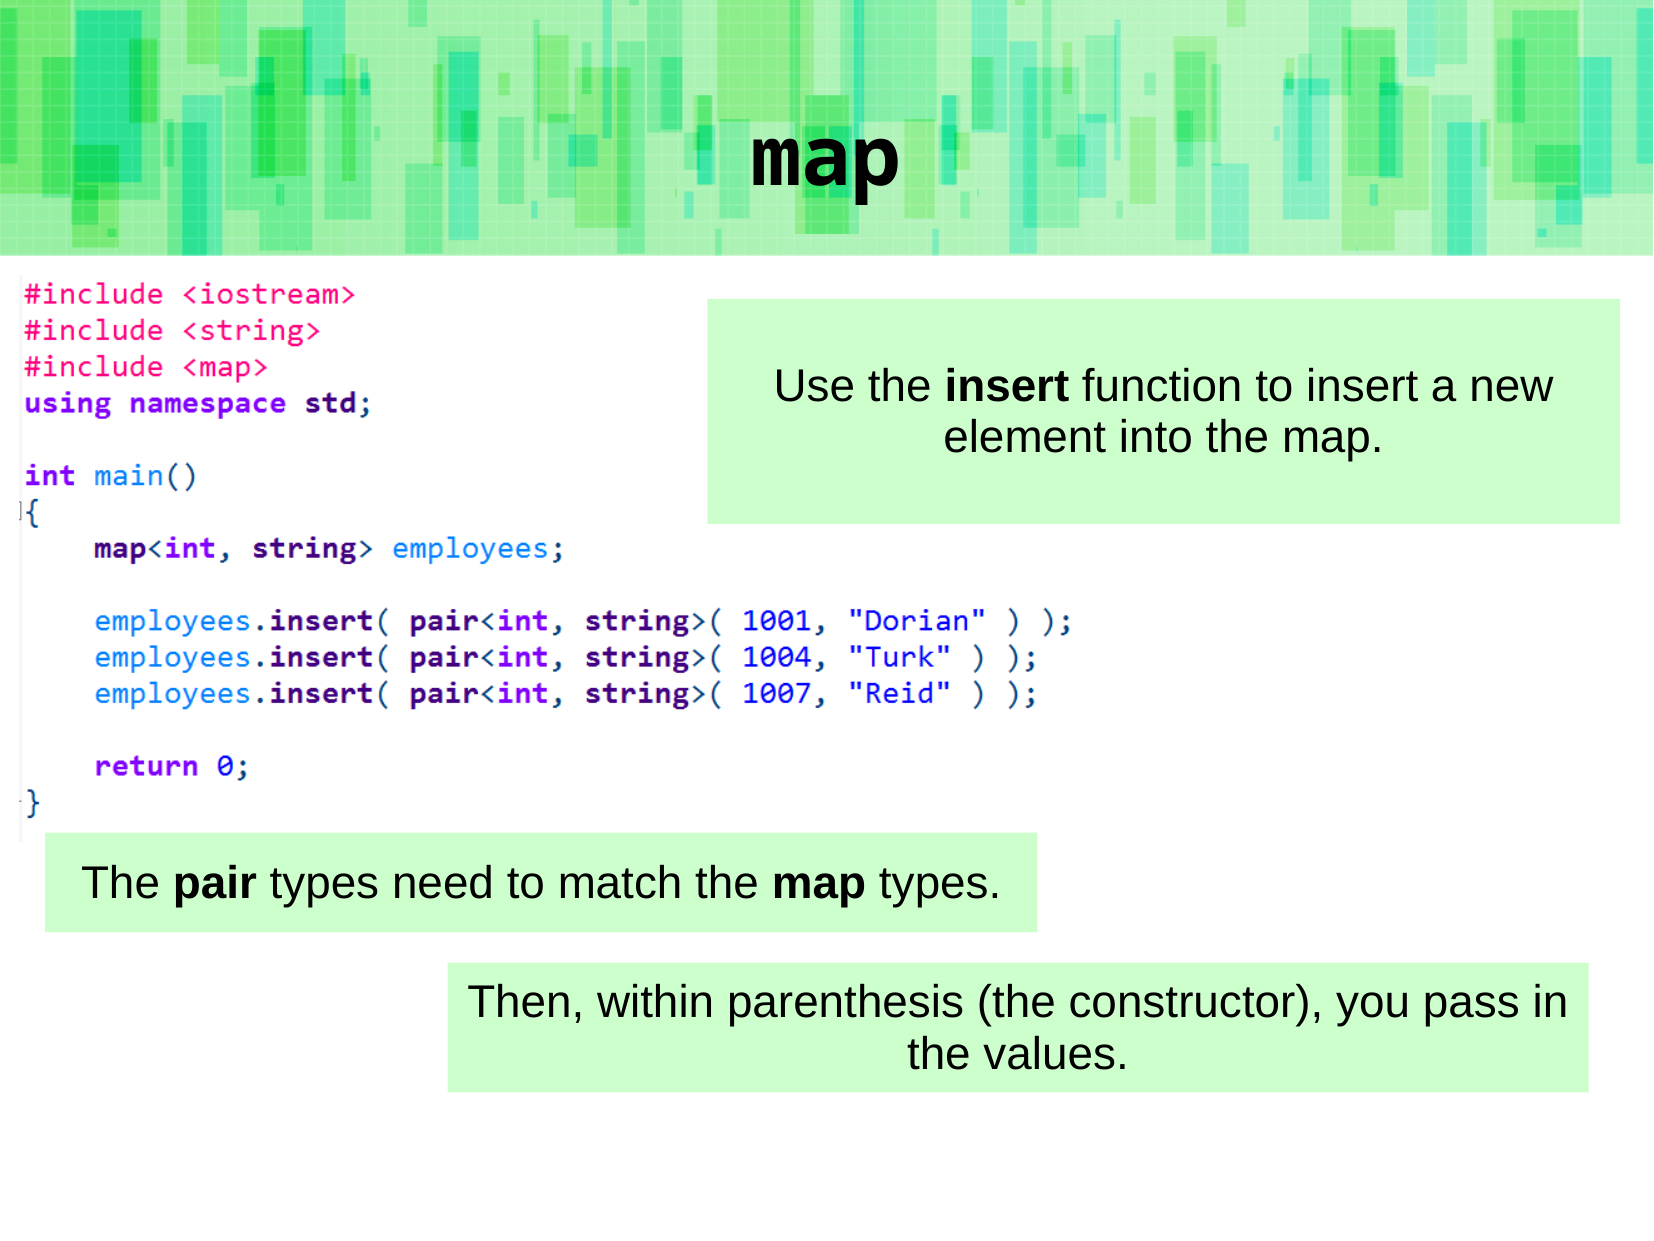

# map
Use the insert function to insert a new element into the map.
The pair types need to match the map types.
Then, within parenthesis (the constructor), you pass in the values.